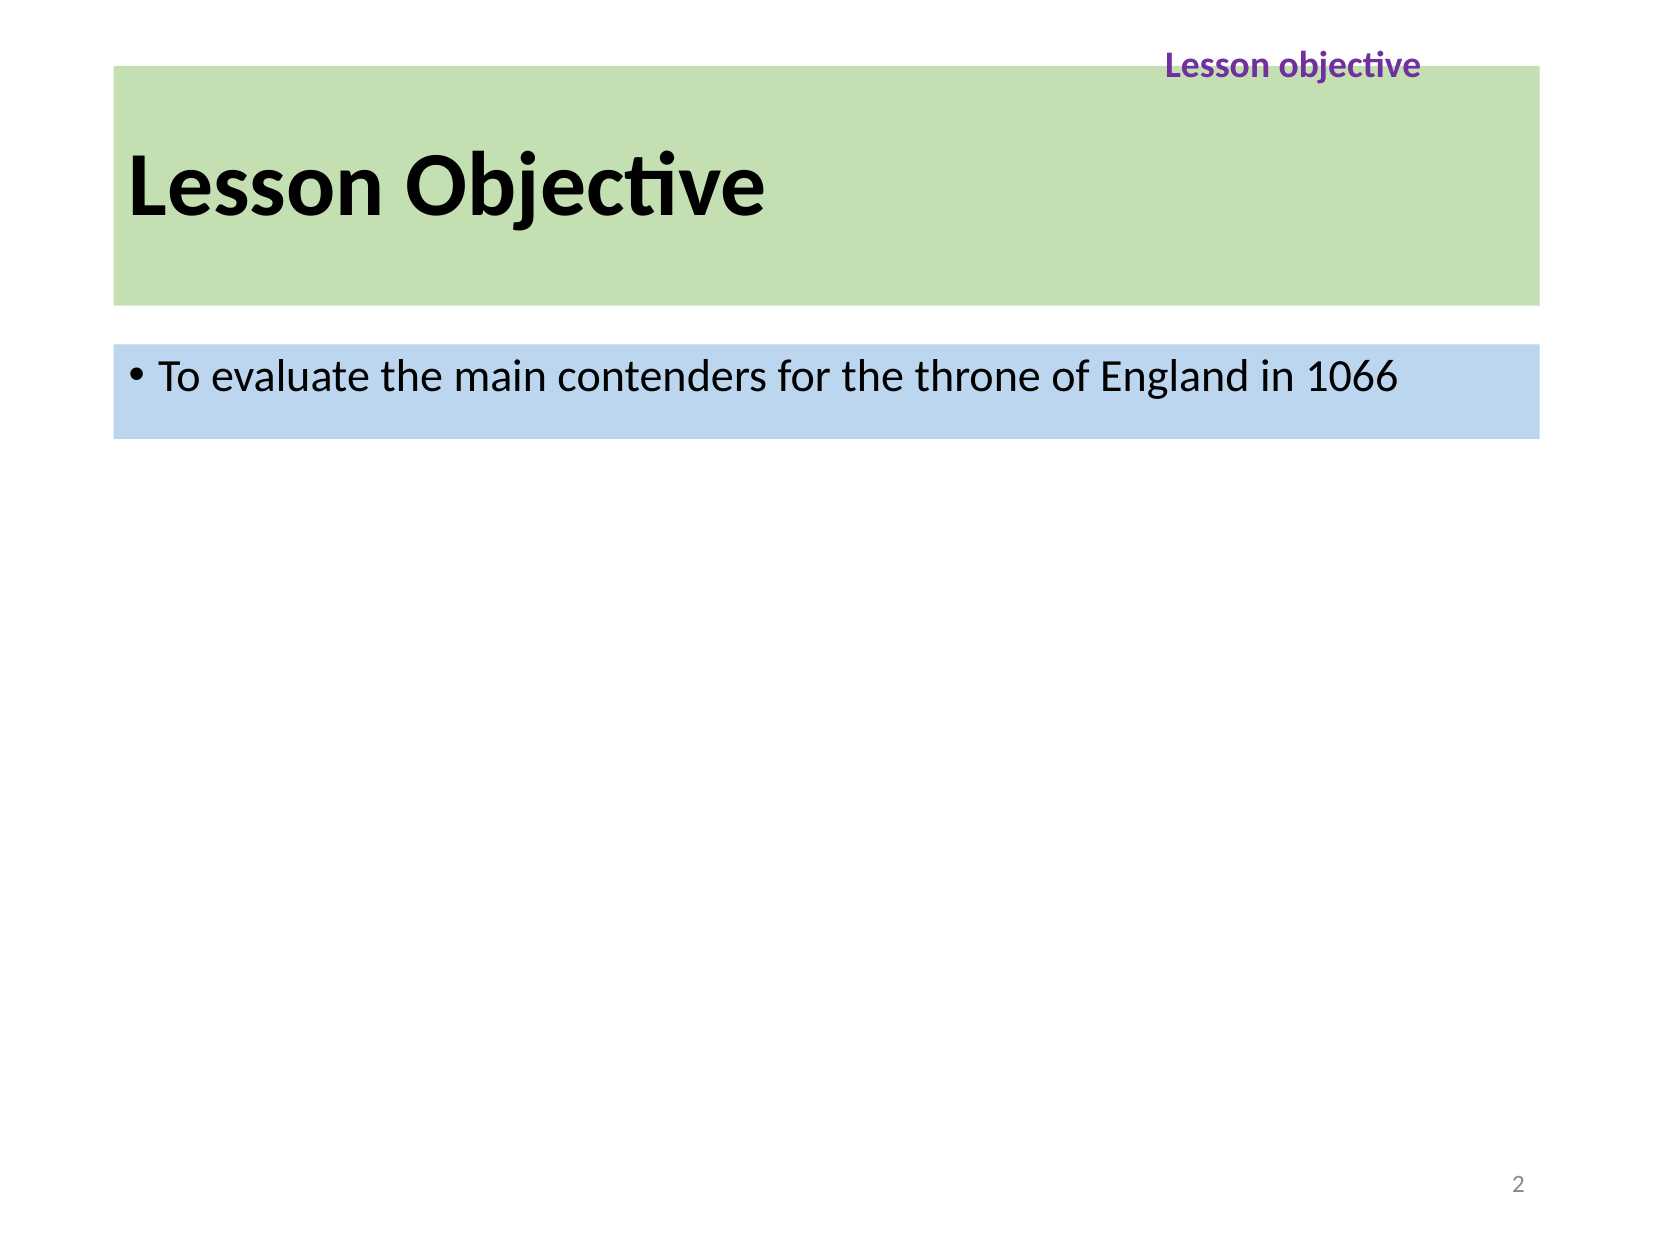

Lesson objective
# Lesson Objective
To evaluate the main contenders for the throne of England in 1066